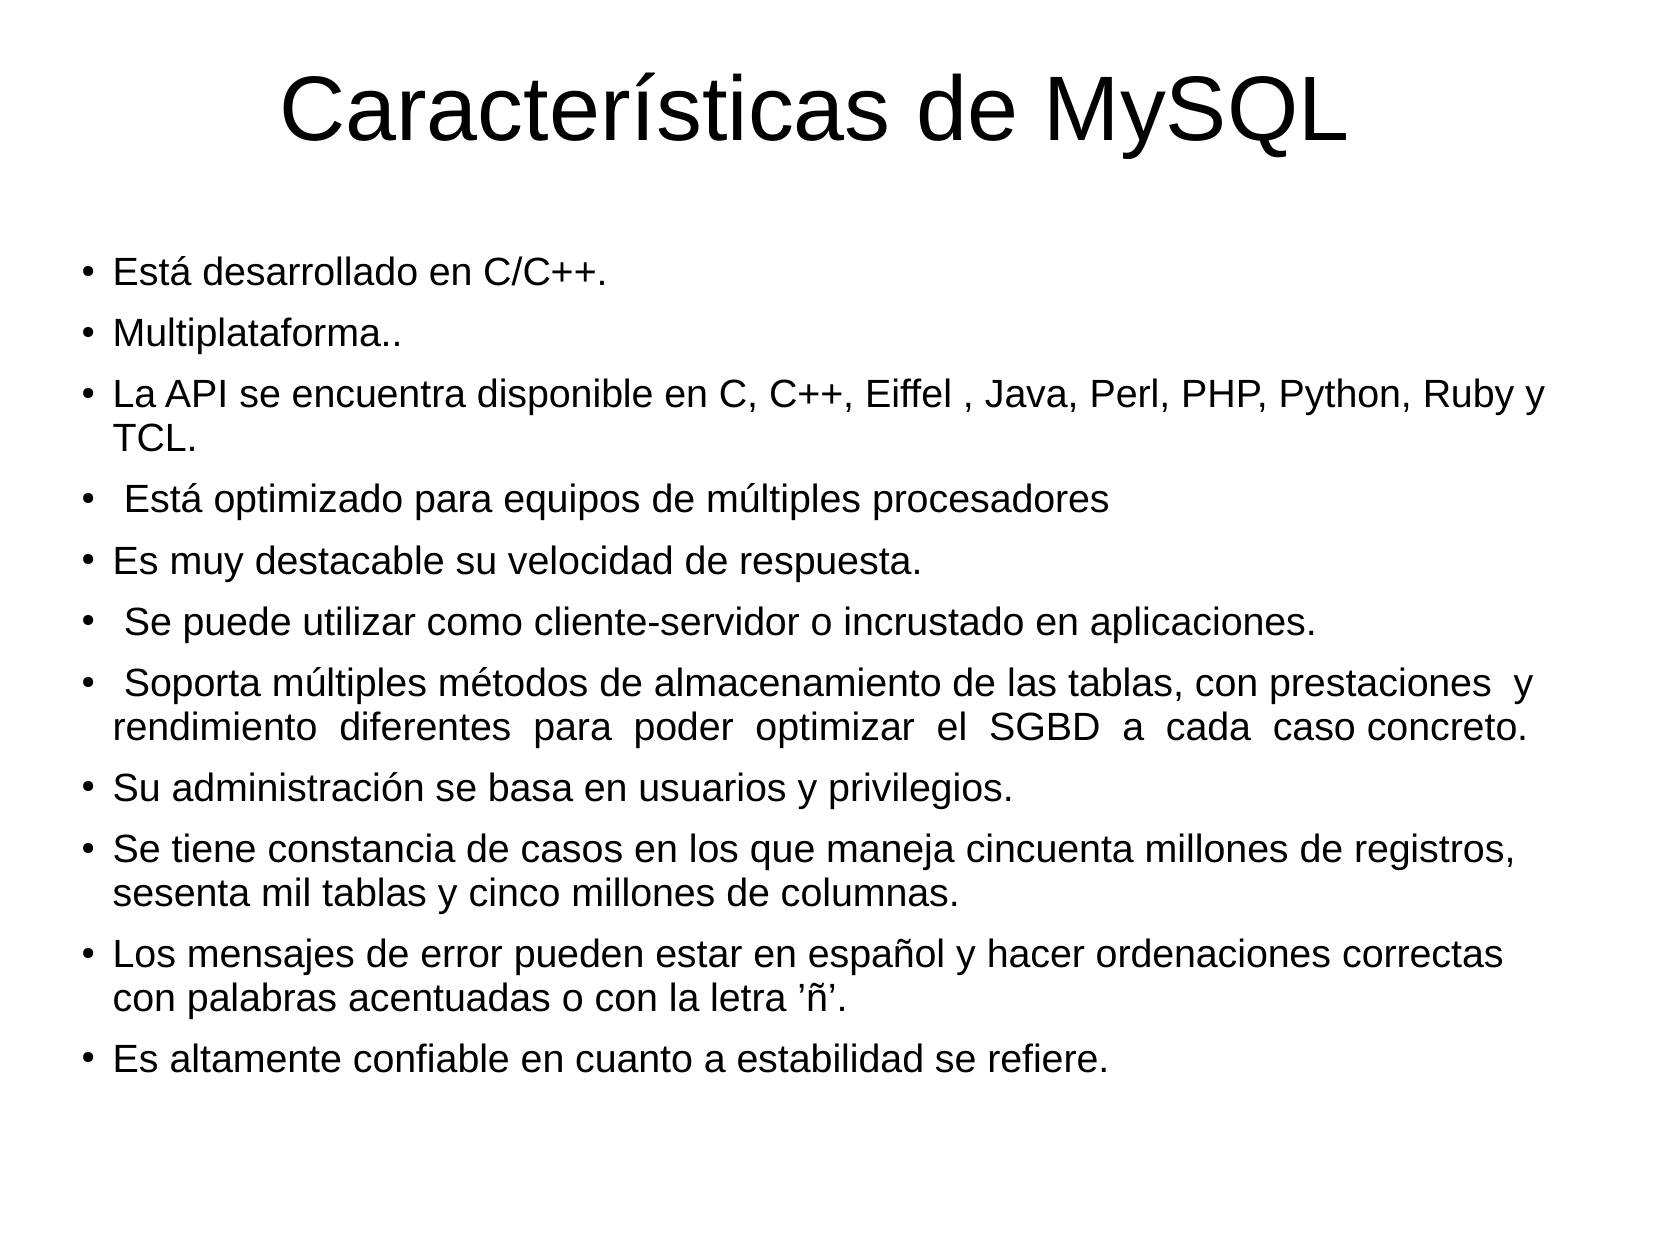

# Características de MySQL
Está desarrollado en C/C++.
Multiplataforma..
La API se encuentra disponible en C, C++, Eiffel , Java, Perl, PHP, Python, Ruby y TCL.
 Está optimizado para equipos de múltiples procesadores
Es muy destacable su velocidad de respuesta.
 Se puede utilizar como cliente-servidor o incrustado en aplicaciones.
 Soporta múltiples métodos de almacenamiento de las tablas, con prestaciones y rendimiento diferentes para poder optimizar el SGBD a cada caso concreto.
Su administración se basa en usuarios y privilegios.
Se tiene constancia de casos en los que maneja cincuenta millones de registros, sesenta mil tablas y cinco millones de columnas.
Los mensajes de error pueden estar en español y hacer ordenaciones correctas con palabras acentuadas o con la letra ’ñ’.
Es altamente confiable en cuanto a estabilidad se refiere.